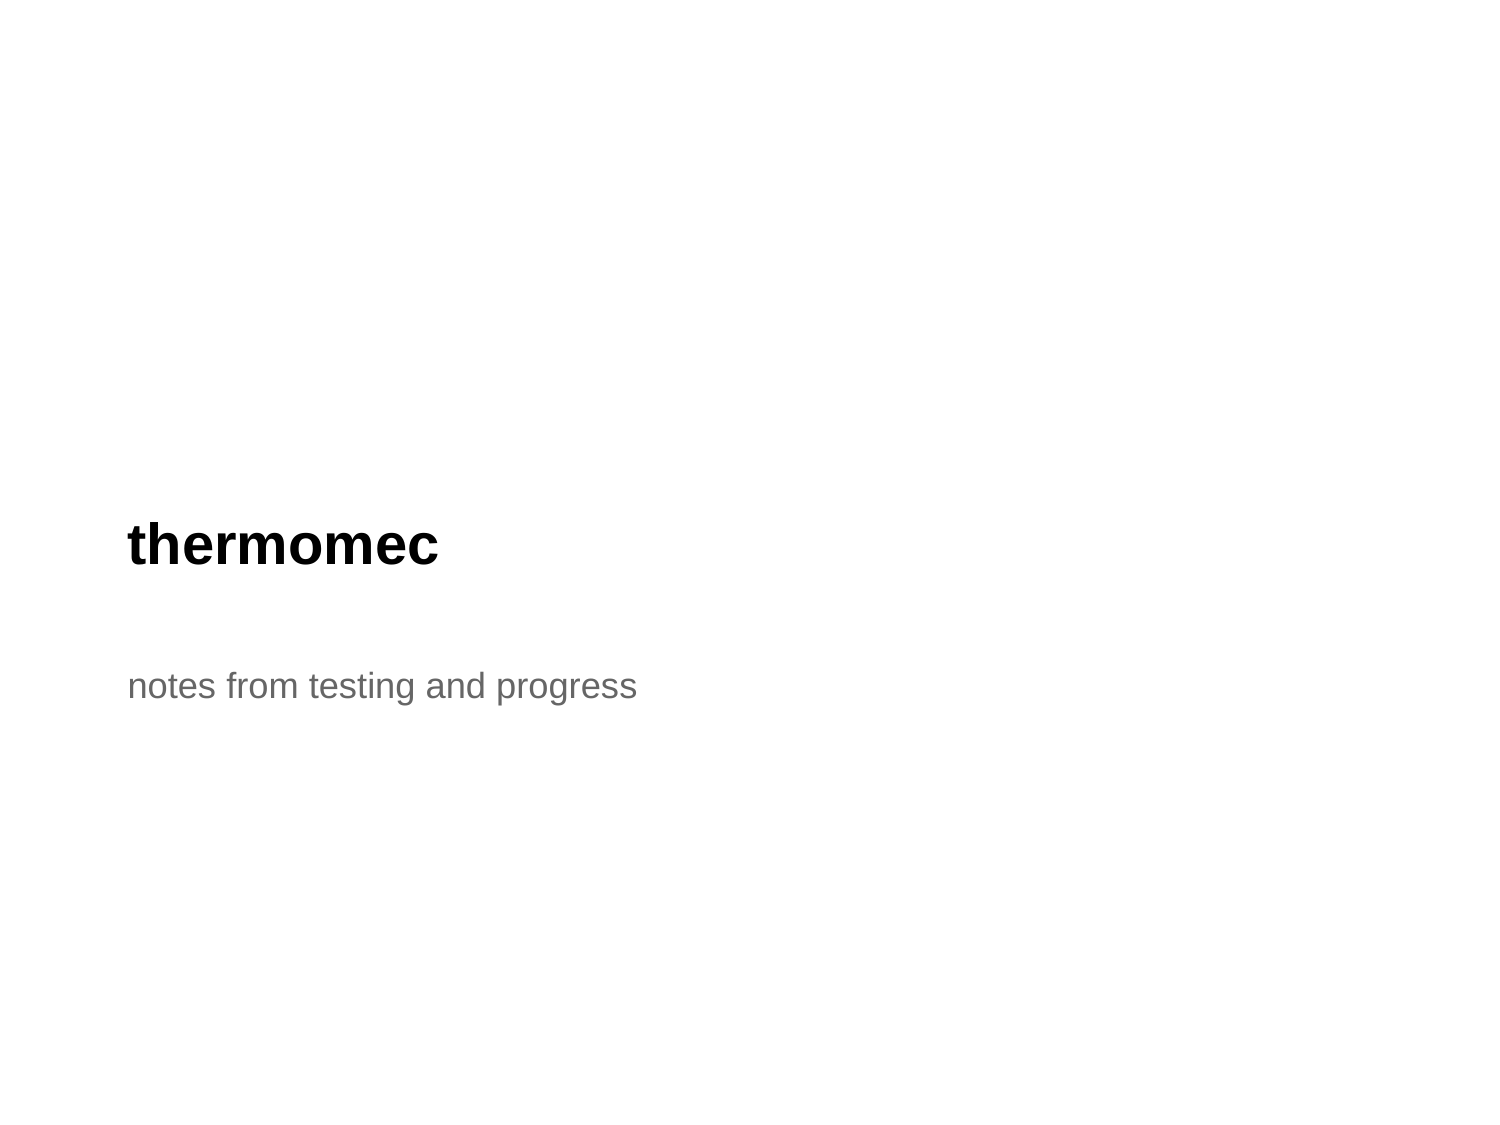

# thermomec
notes from testing and progress